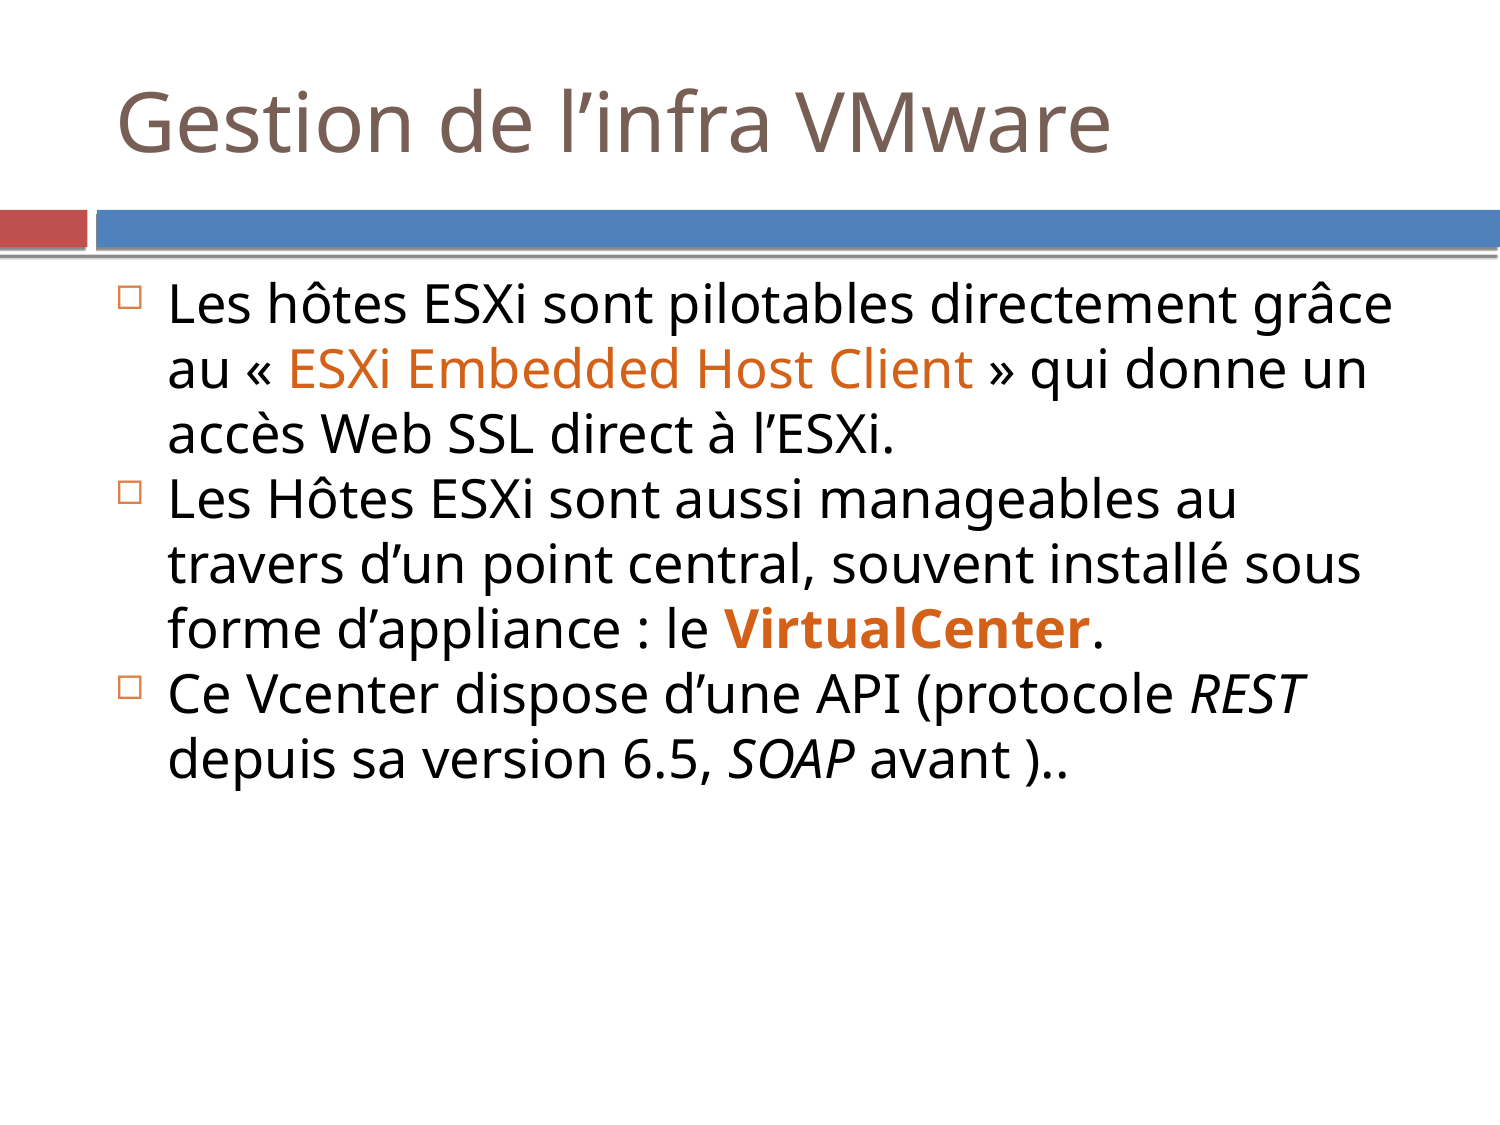

Gestion de l’infra VMware
Les hôtes ESXi sont pilotables directement grâce au « ESXi Embedded Host Client » qui donne un accès Web SSL direct à l’ESXi.
Les Hôtes ESXi sont aussi manageables au travers d’un point central, souvent installé sous forme d’appliance : le VirtualCenter.
Ce Vcenter dispose d’une API (protocole REST depuis sa version 6.5, SOAP avant )..